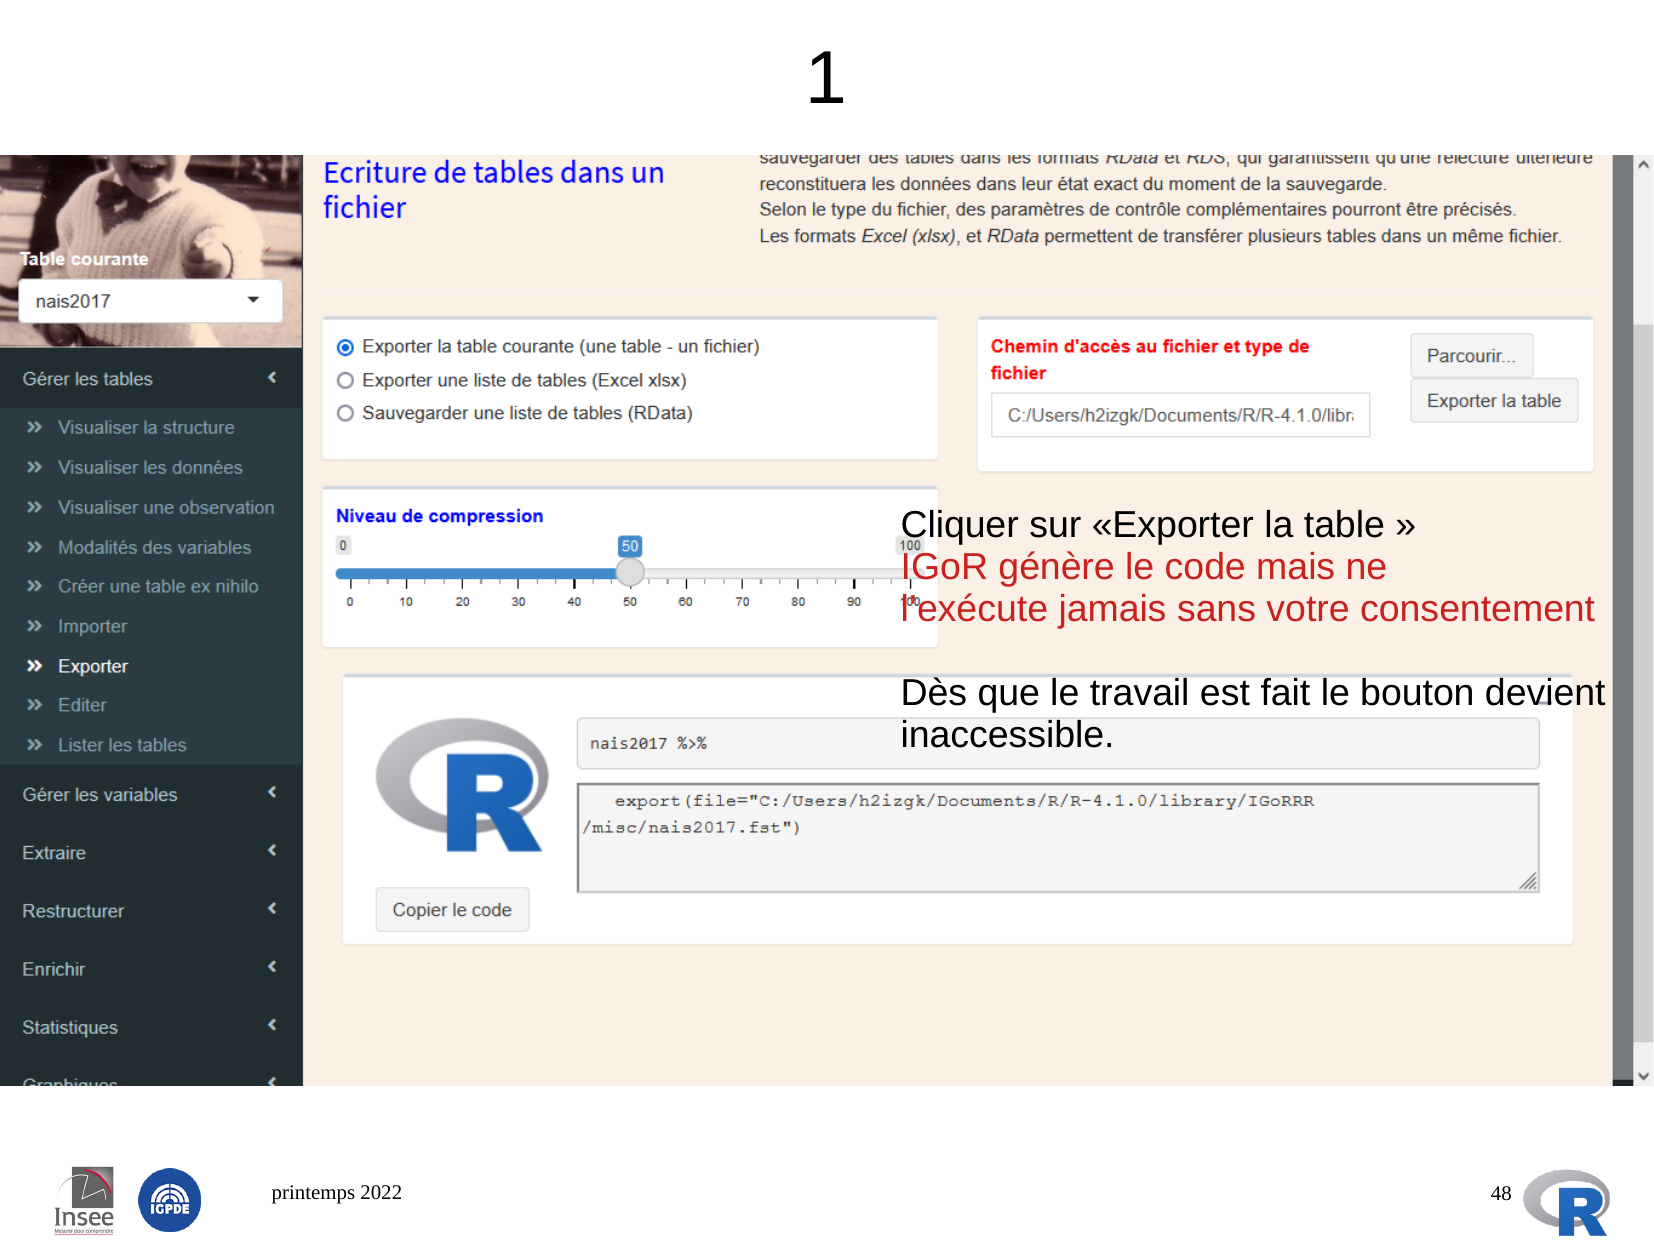

# 1
Cliquer sur «Exporter la table »
IGoR génère le code mais ne
l’exécute jamais sans votre consentement
Dès que le travail est fait le bouton devient
inaccessible.
printemps 2022
48